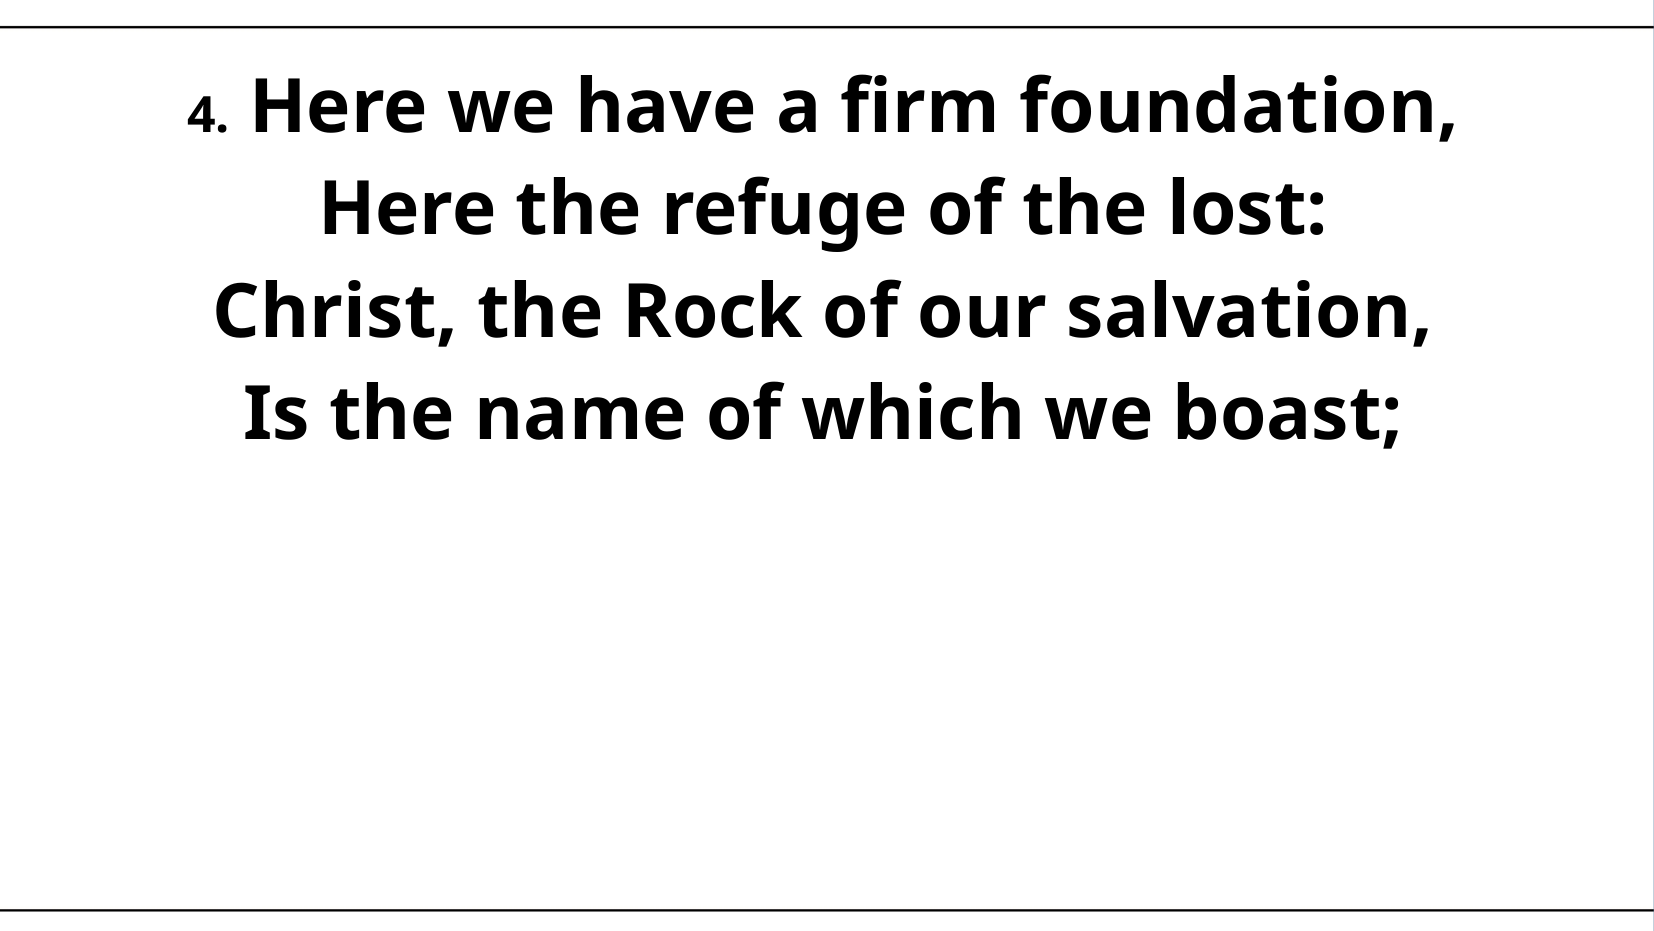

4. Here we have a firm foundation,
Here the refuge of the lost:
Christ, the Rock of our salvation,
Is the name of which we boast;